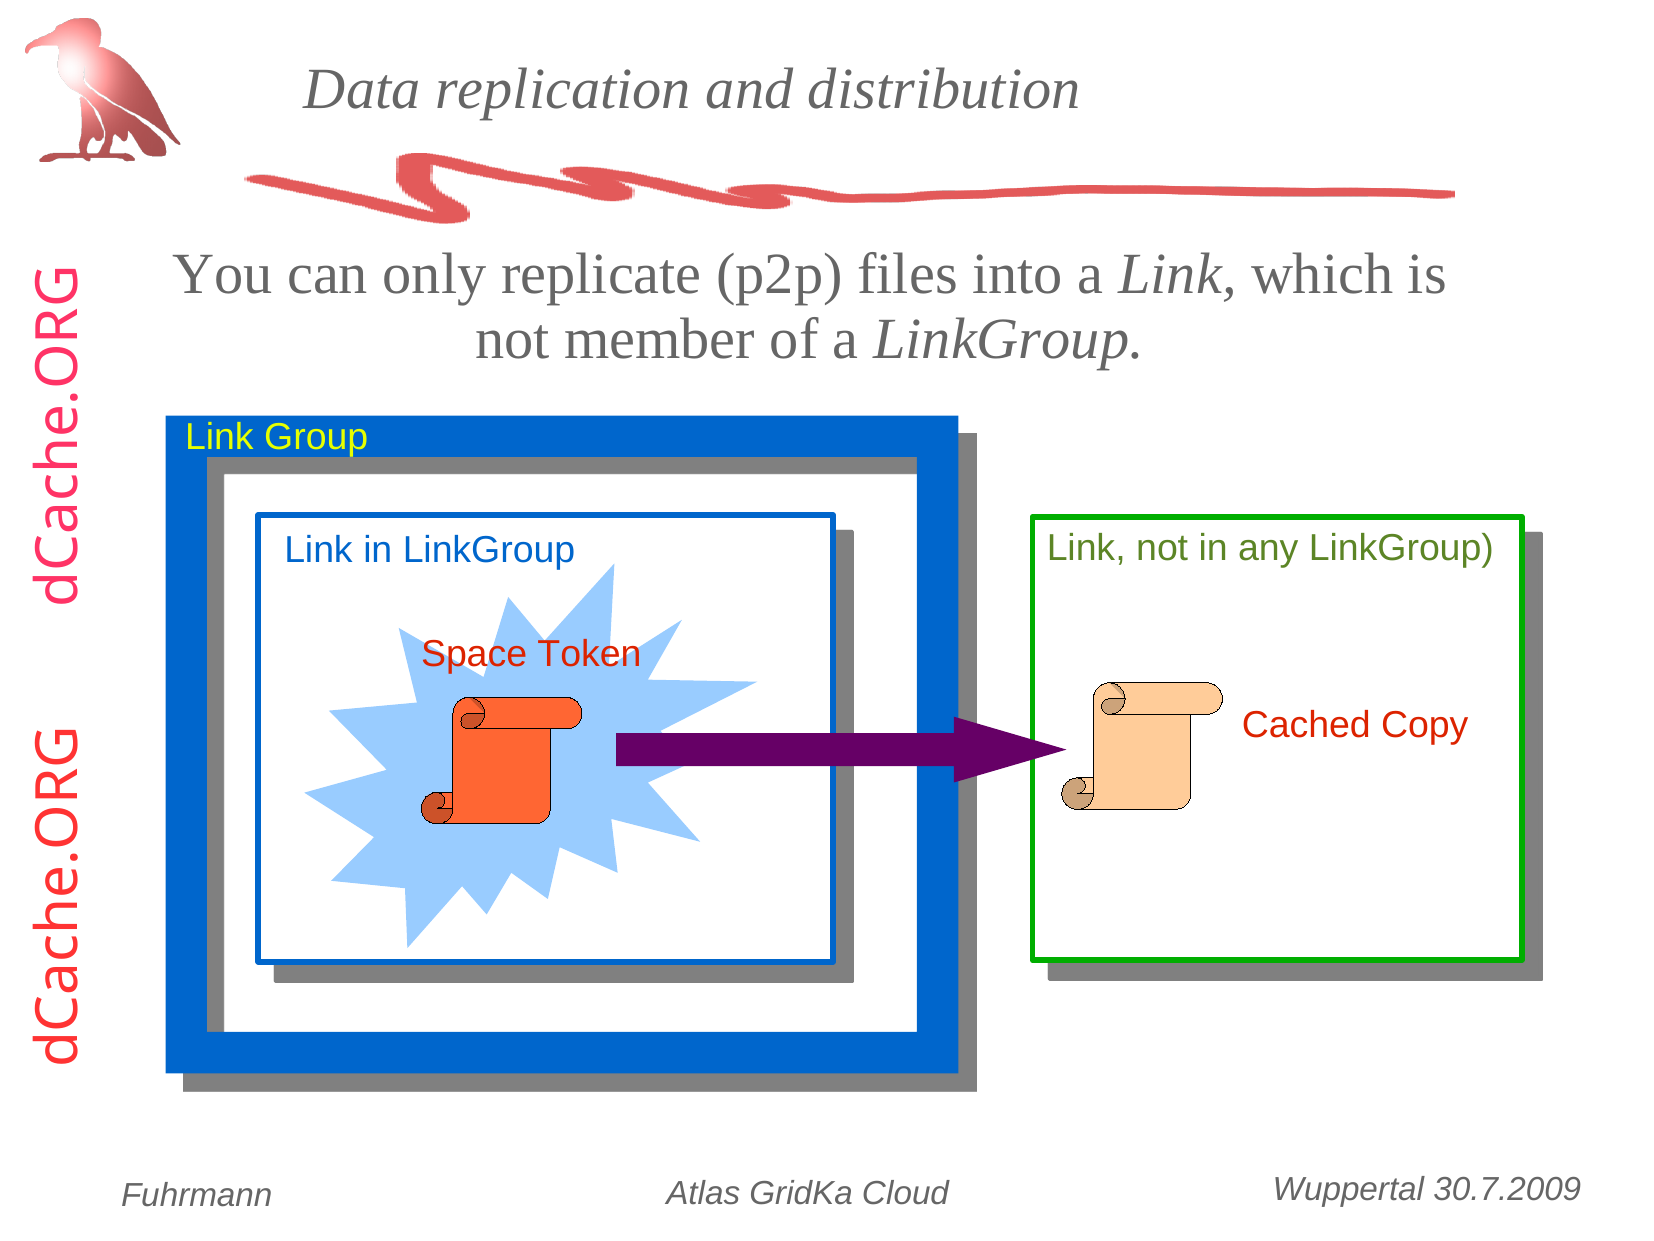

Data replication and distribution
You can only replicate (p2p) files into a Link, which is not member of a LinkGroup.
Link Group
Link, not in any LinkGroup)
Link in LinkGroup
Space Token
Cached Copy